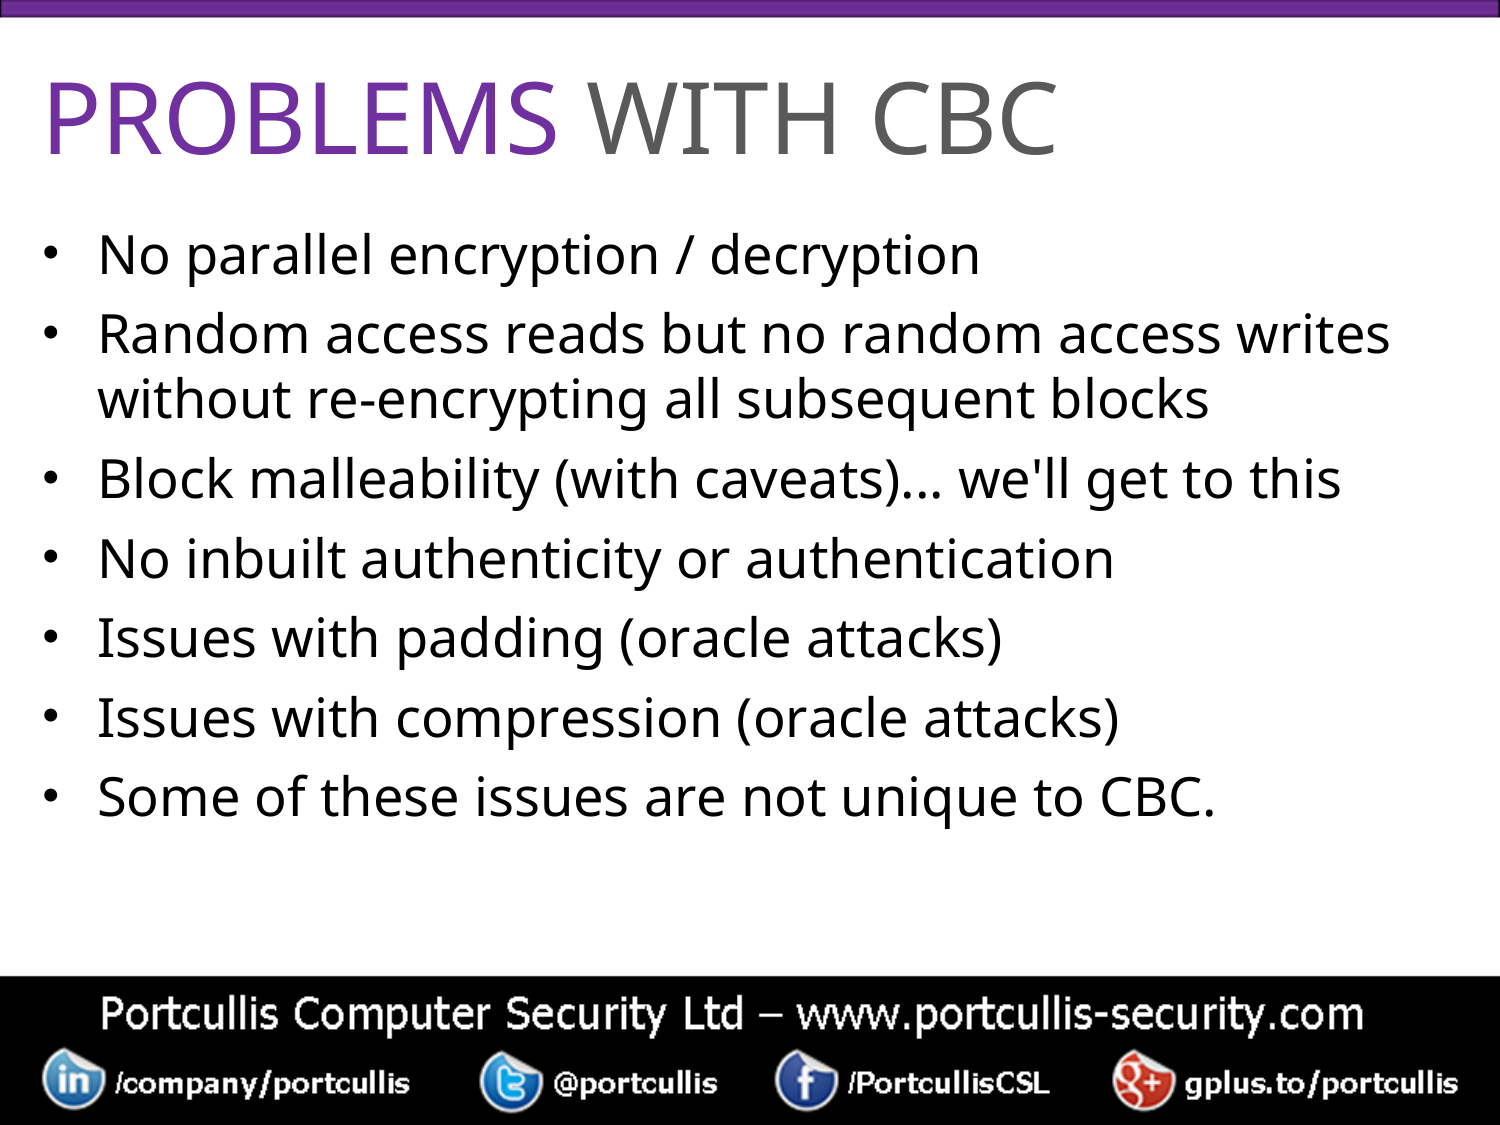

# PROBLEMS WITH CBC
No parallel encryption / decryption
Random access reads but no random access writes without re-encrypting all subsequent blocks
Block malleability (with caveats)... we'll get to this
No inbuilt authenticity or authentication
Issues with padding (oracle attacks)
Issues with compression (oracle attacks)
Some of these issues are not unique to CBC.